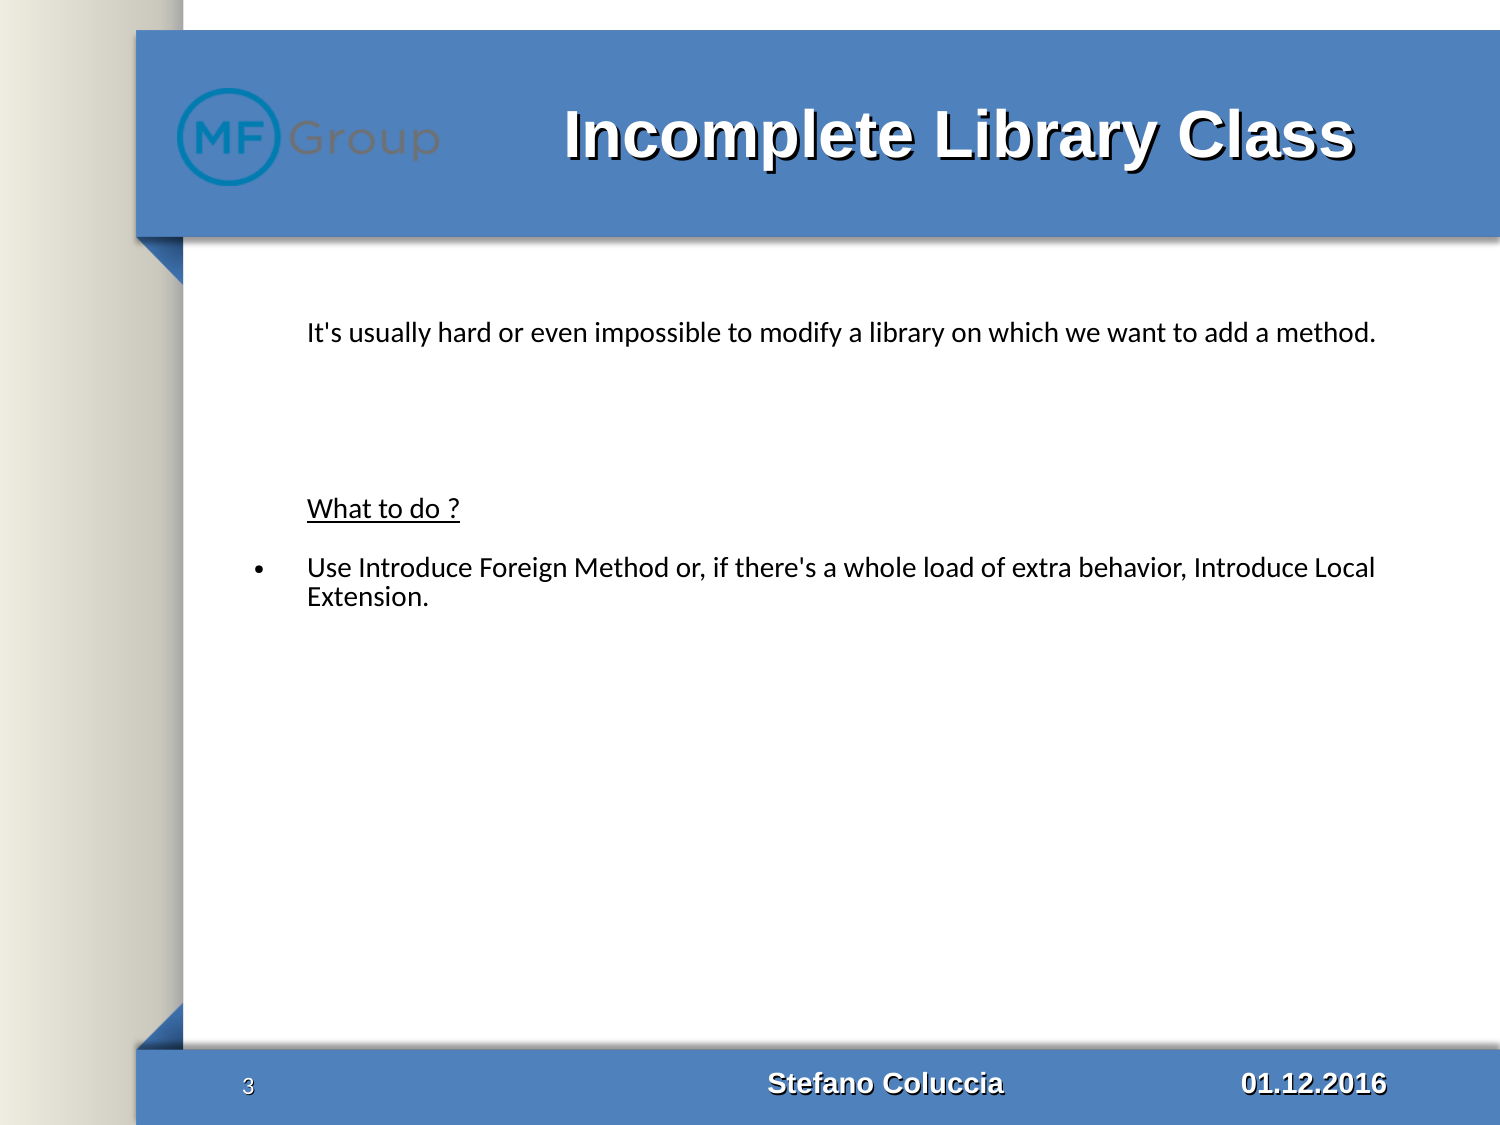

# Incomplete Library Class
It's usually hard or even impossible to modify a library on which we want to add a method.
What to do ?
Use Introduce Foreign Method or, if there's a whole load of extra behavior, Introduce Local Extension.
3
Stefano Coluccia
01.12.2016